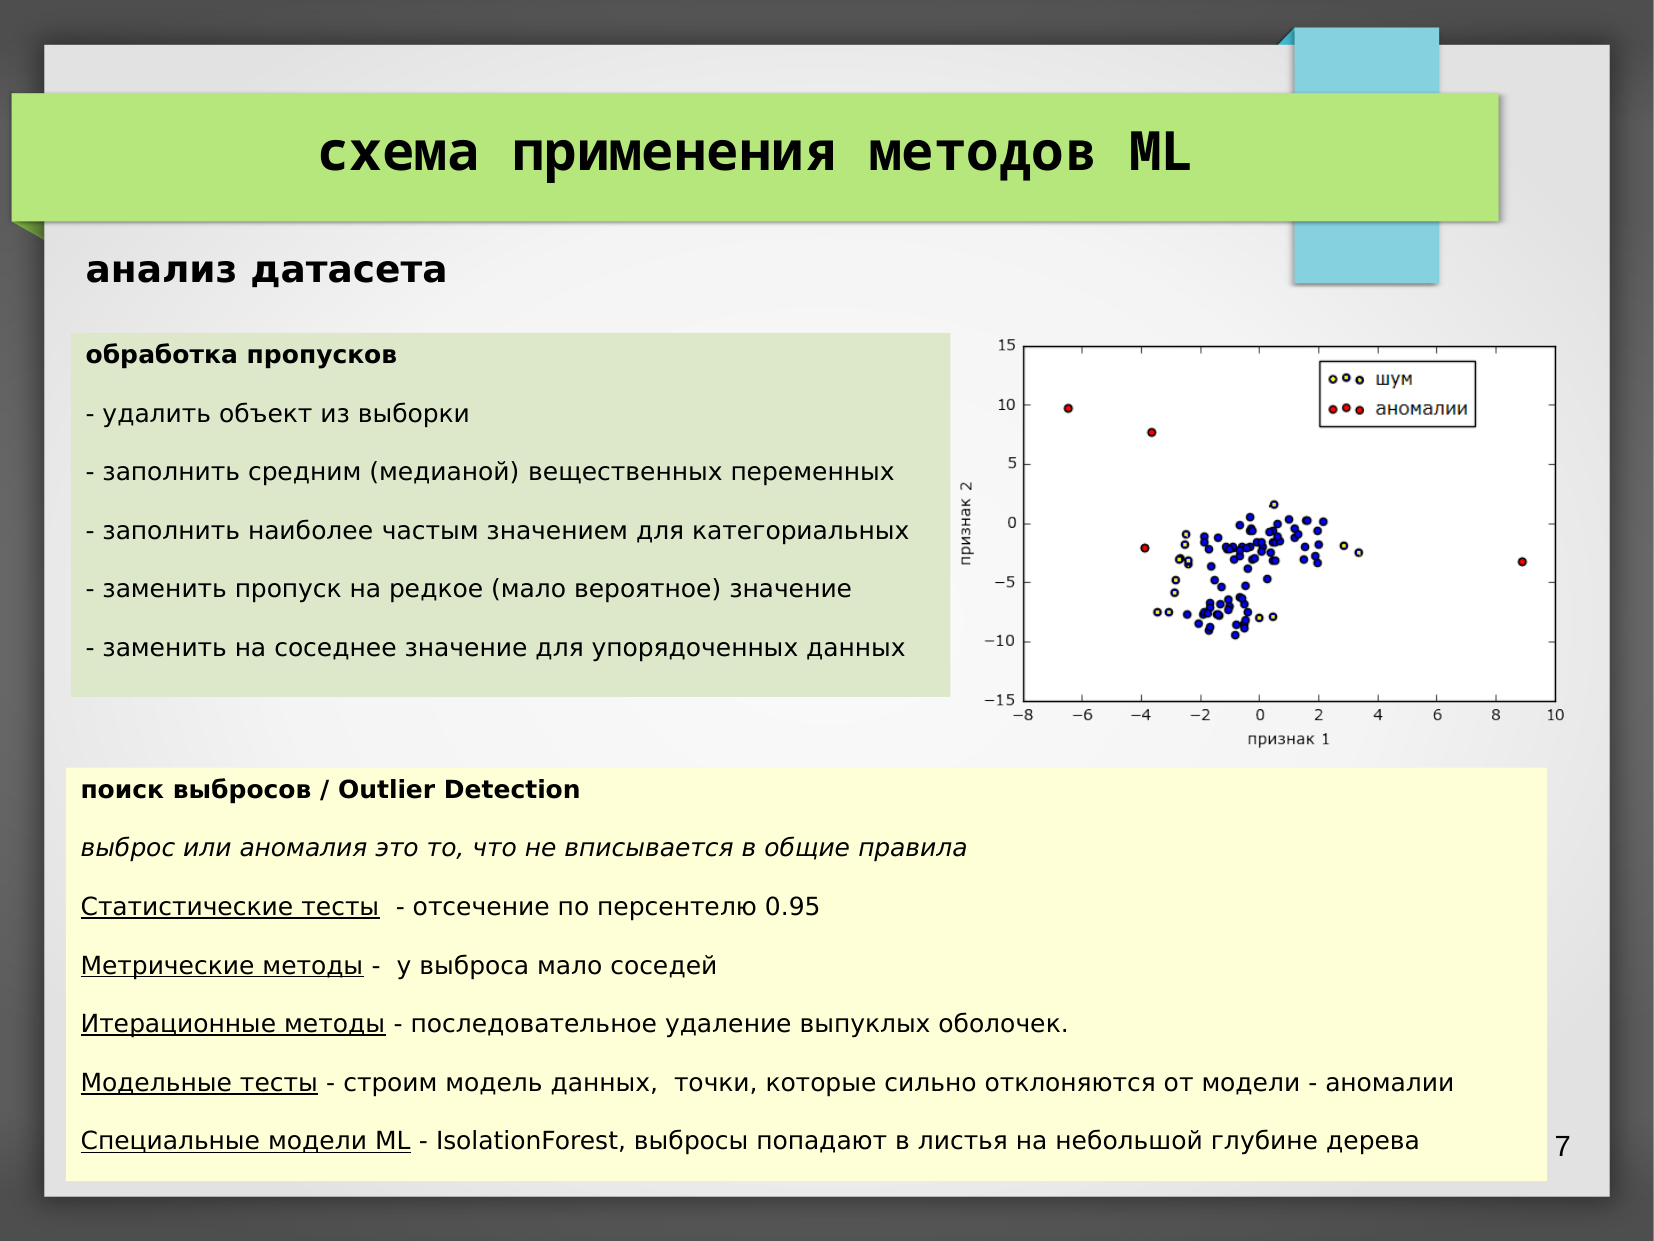

# схема применения методов ML
анализ датасета
обработка пропусков
- удалить объект из выборки
- заполнить средним (медианой) вещественных переменных
- заполнить наиболее частым значением для категориальных
- заменить пропуск на редкое (мало вероятное) значение
- заменить на соседнее значение для упорядоченных данных
поиск выбросов / Outlier Detection
выброс или аномалия это то, что не вписывается в общие правила
Статистические тесты - отсечение по персентелю 0.95
Метрические методы - у выброса мало соседей
Итерационные методы - последовательное удаление выпуклых оболочек.
Модельные тесты - строим модель данных, точки, которые сильно отклоняются от модели - аномалии
Специальные модели ML - IsolationForest, выбросы попадают в листья на небольшой глубине дерева
7